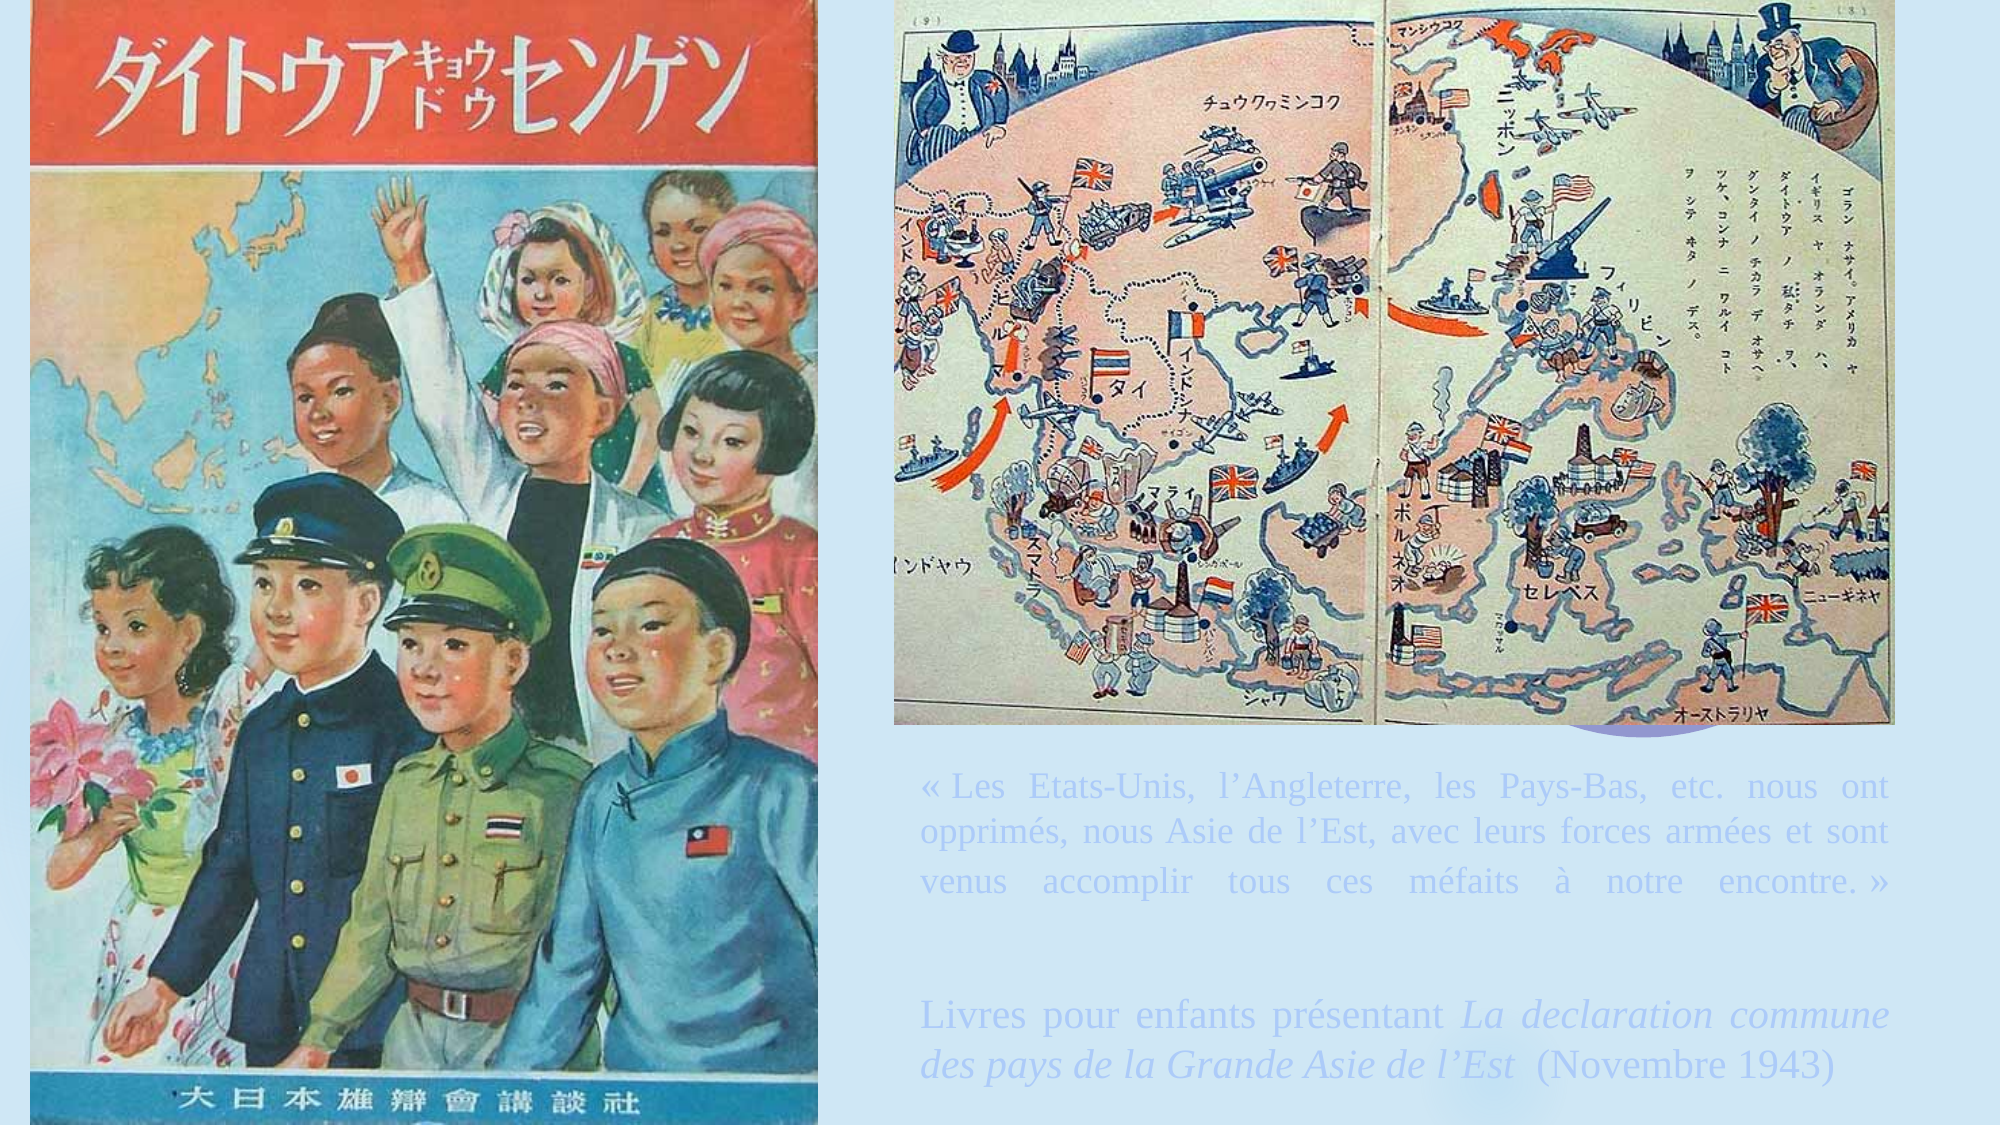

# « Les Etats-Unis, l’Angleterre, les Pays-Bas, etc. nous ont opprimés, nous Asie de l’Est, avec leurs forces armées et sont venus accomplir tous ces méfaits à notre encontre. » Livres pour enfants présentant La declaration commune des pays de la Grande Asie de l’Est (Novembre 1943)